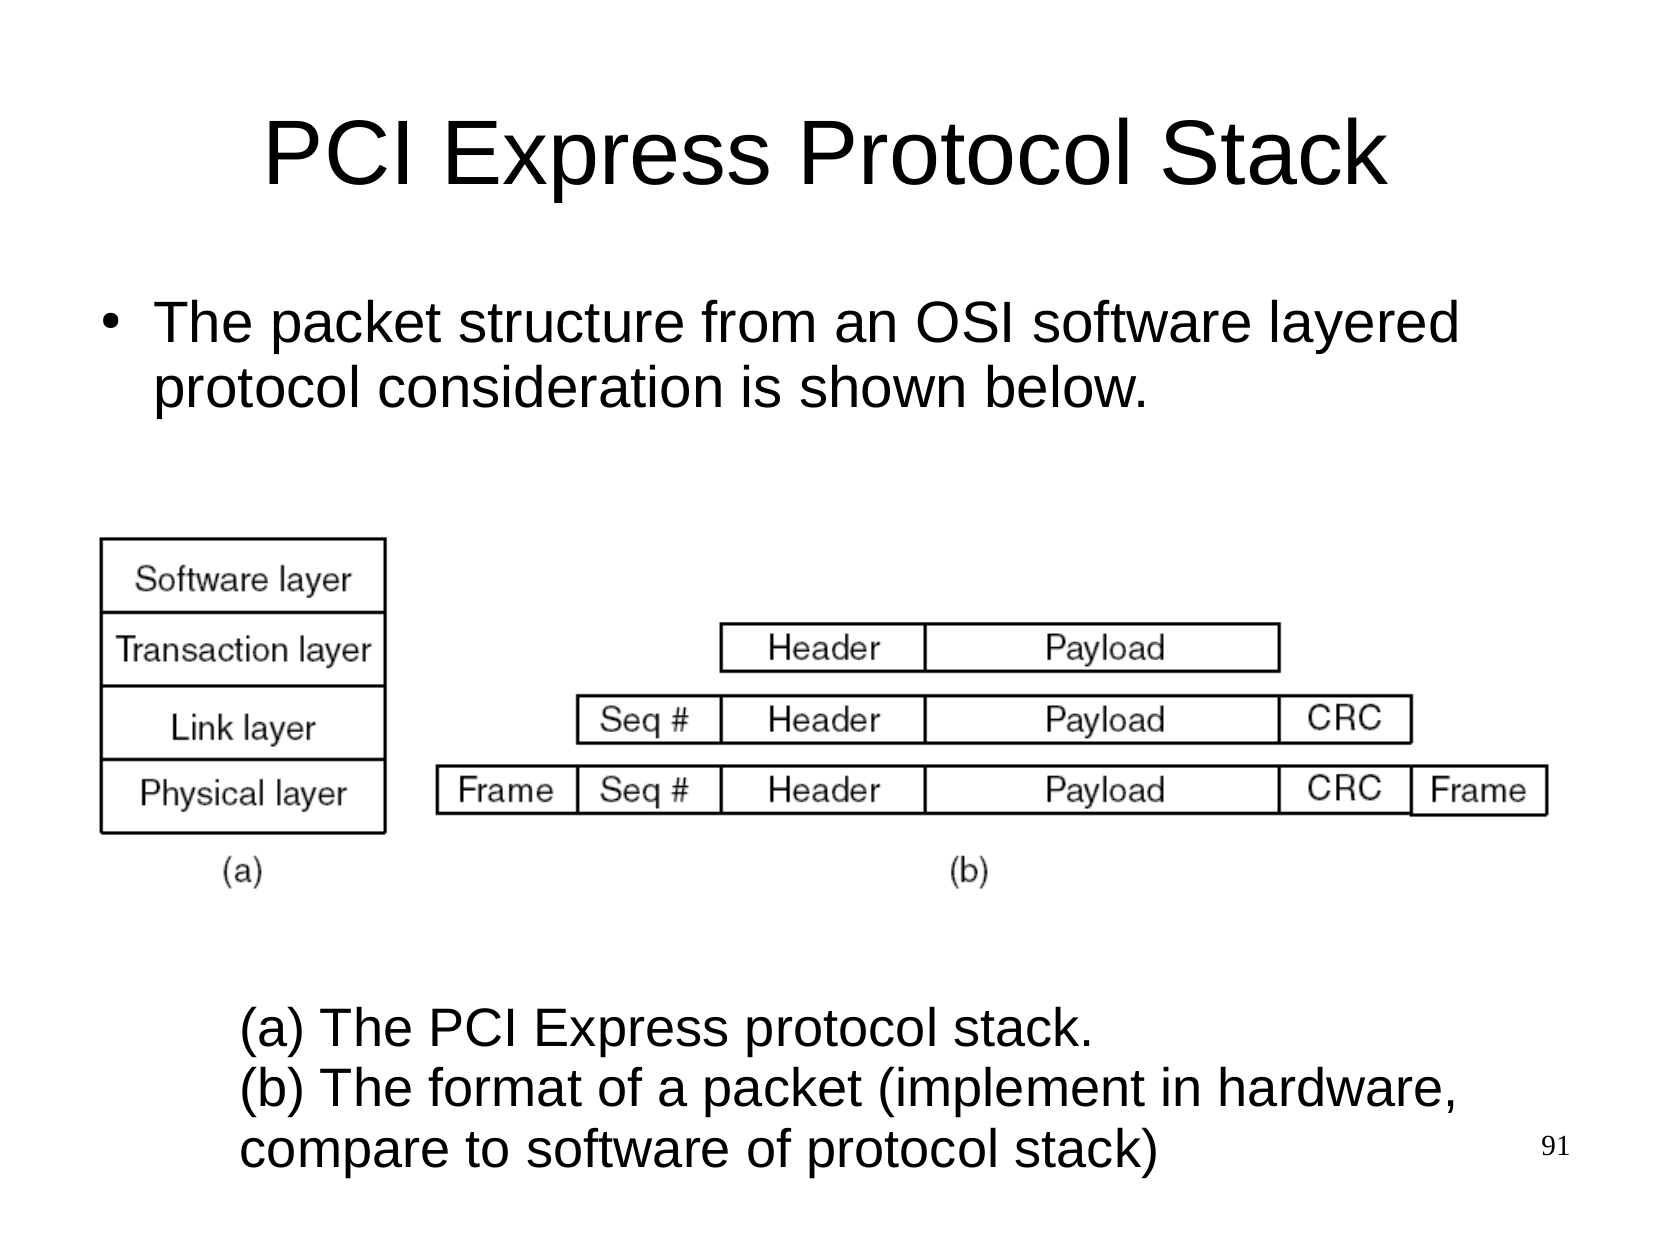

# PCI Express Protocol Stack
The packet structure from an OSI software layered protocol consideration is shown below.
(a) The PCI Express protocol stack.
(b) The format of a packet (implement in hardware, compare to software of protocol stack)
91